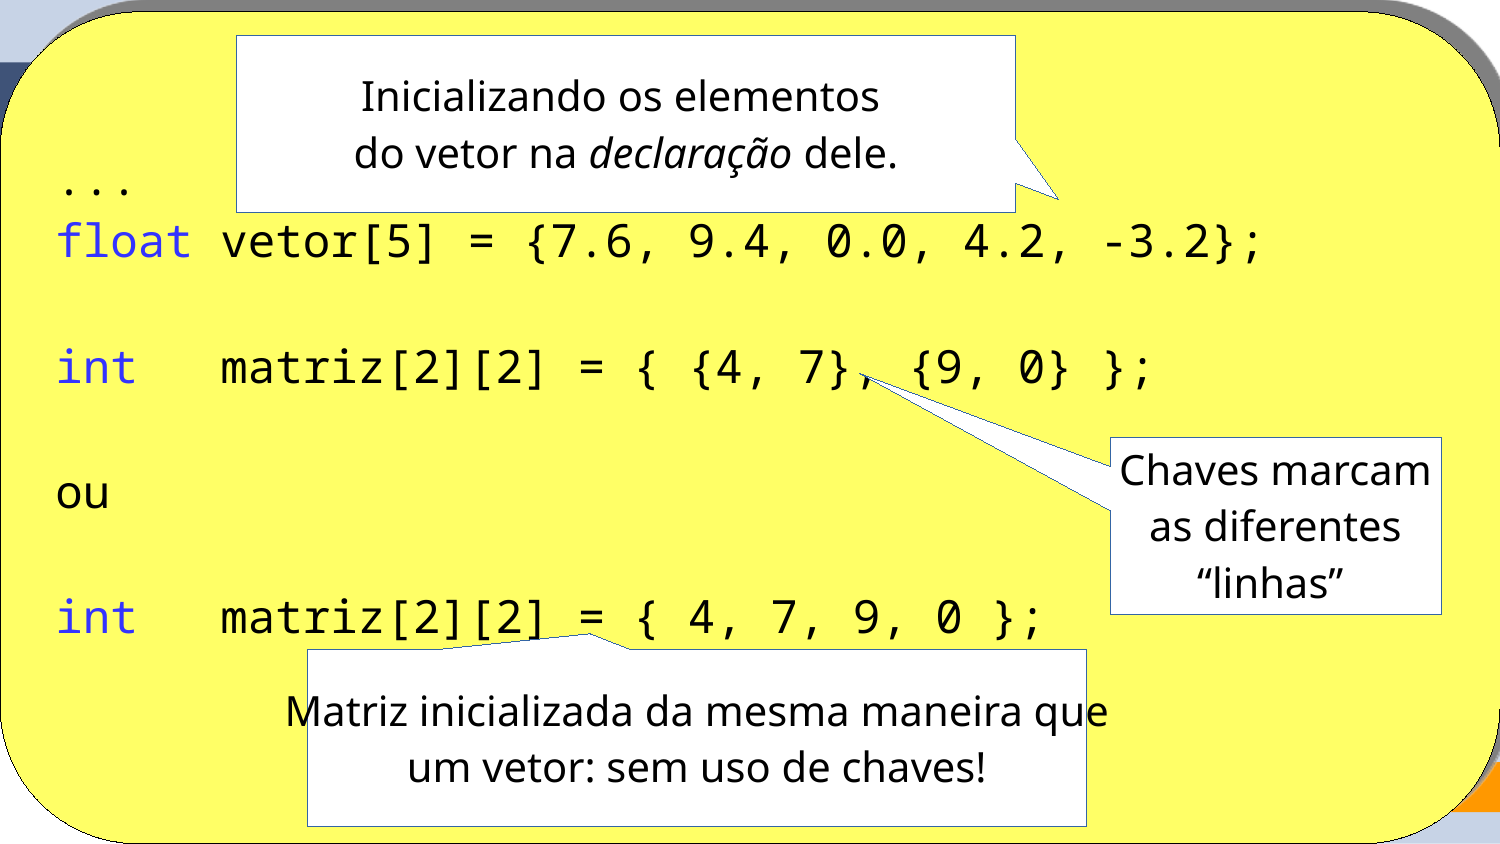

...
float vetor[5] = {7.6, 9.4, 0.0, 4.2, -3.2};
int matriz[2][2] = { {4, 7}, {9, 0} };
ou
int matriz[2][2] = { 4, 7, 9, 0 };
Inicializando os elementos
do vetor na declaração dele.
Chaves marcam
as diferentes
“linhas”
Matriz inicializada da mesma maneira que
um vetor: sem uso de chaves!